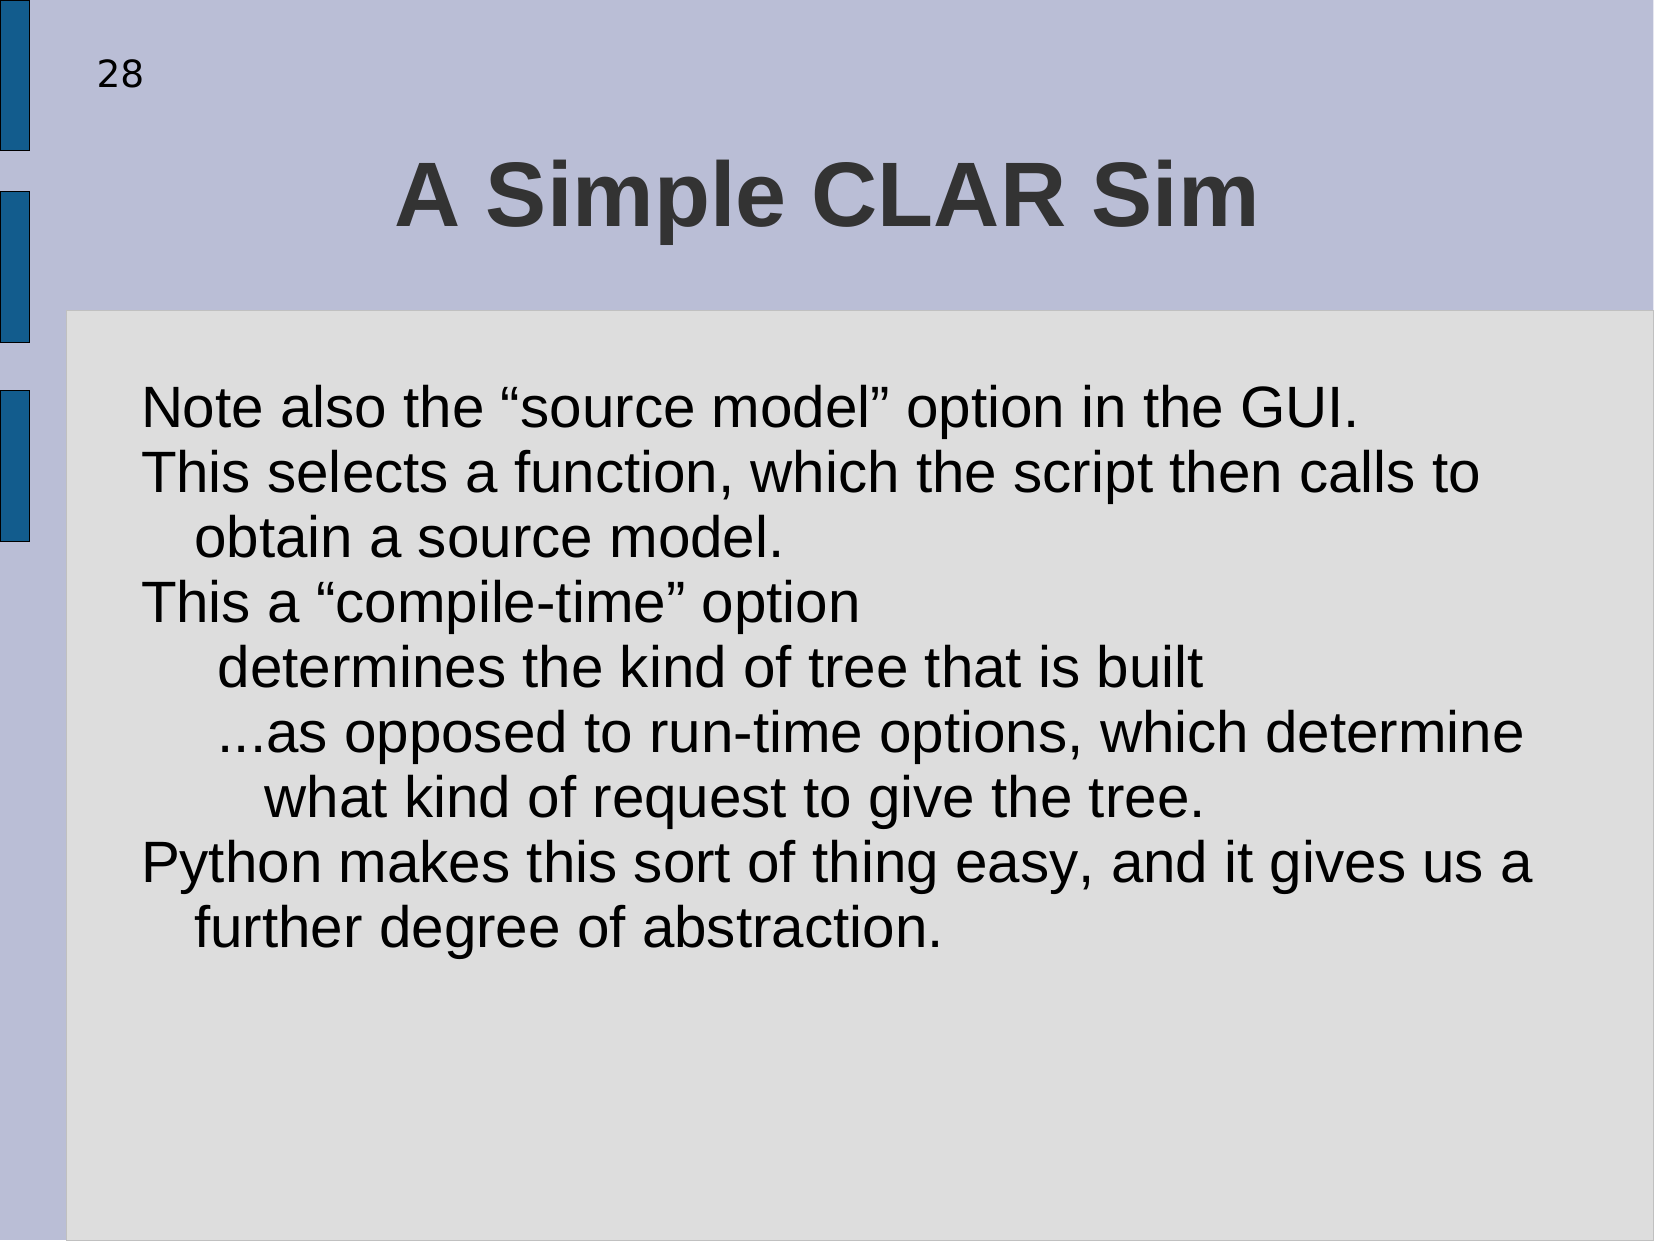

# A Simple CLAR Sim
Note also the “source model” option in the GUI.
This selects a function, which the script then calls to obtain a source model.
This a “compile-time” option
determines the kind of tree that is built
...as opposed to run-time options, which determine what kind of request to give the tree.
Python makes this sort of thing easy, and it gives us a further degree of abstraction.